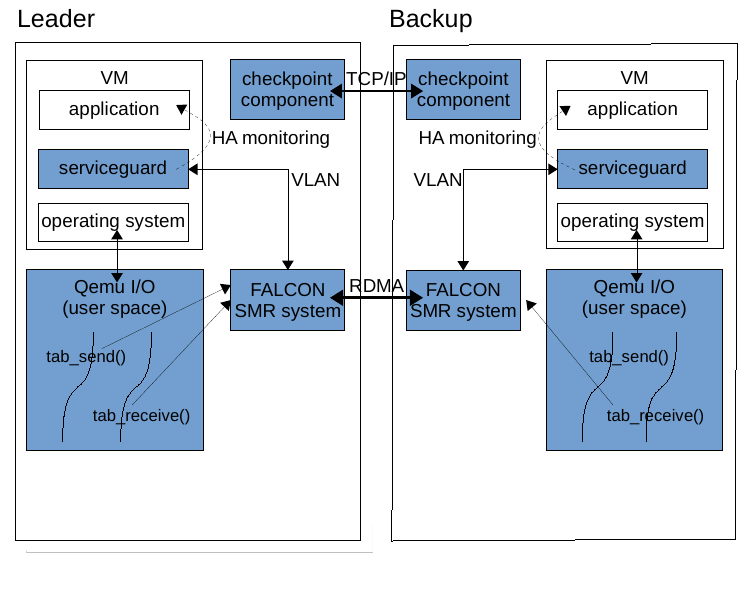

Leader
Backup
checkpoint
component
checkpoint
component
VM
VM
TCP/IP
application
application
HA monitoring
HA monitoring
serviceguard
serviceguard
VLAN
VLAN
operating system
operating system
RDMA
Qemu I/O
(user space)
Qemu I/O
(user space)
FALCON
SMR system
FALCON
SMR system
tab_send()
tab_send()
tab_receive()
tab_receive()